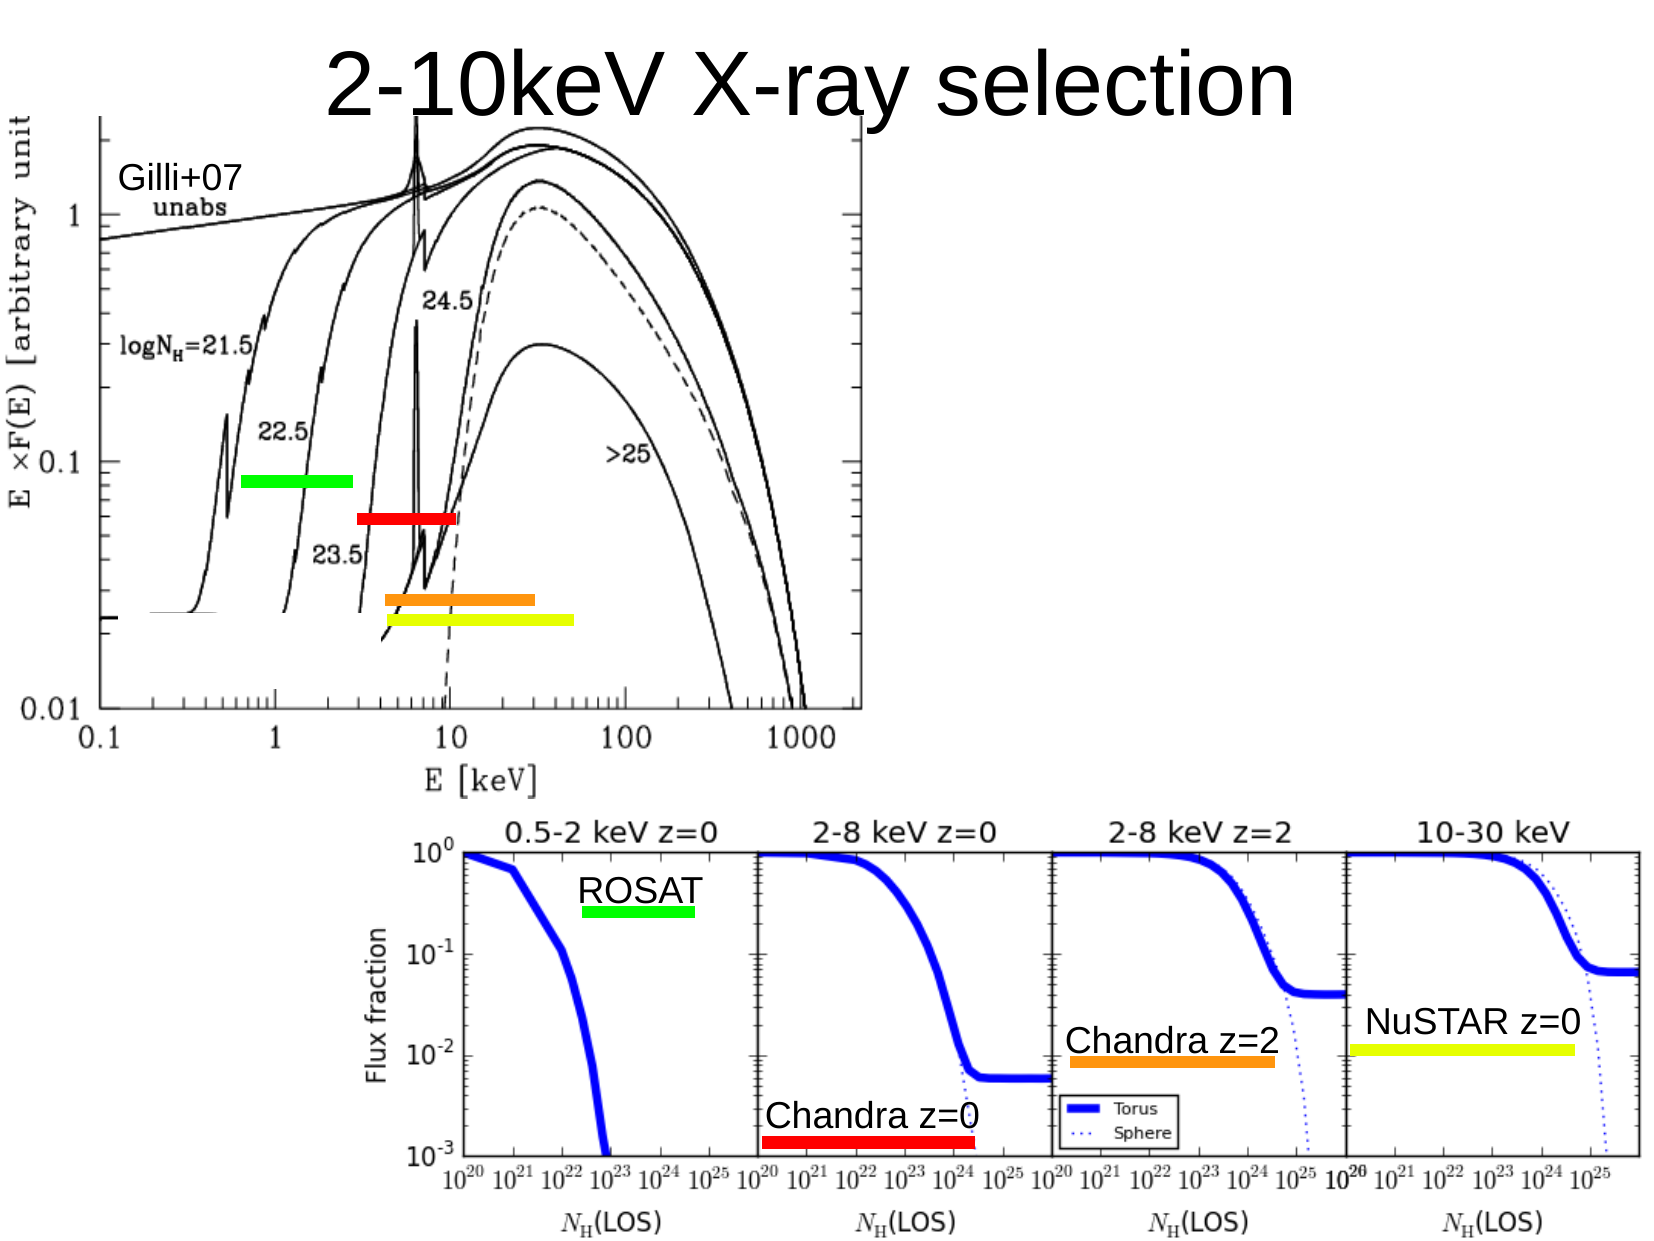

# 2-10keV X-ray selection
Gilli+07
ROSAT
NuSTAR z=0
Chandra z=2
Chandra z=0